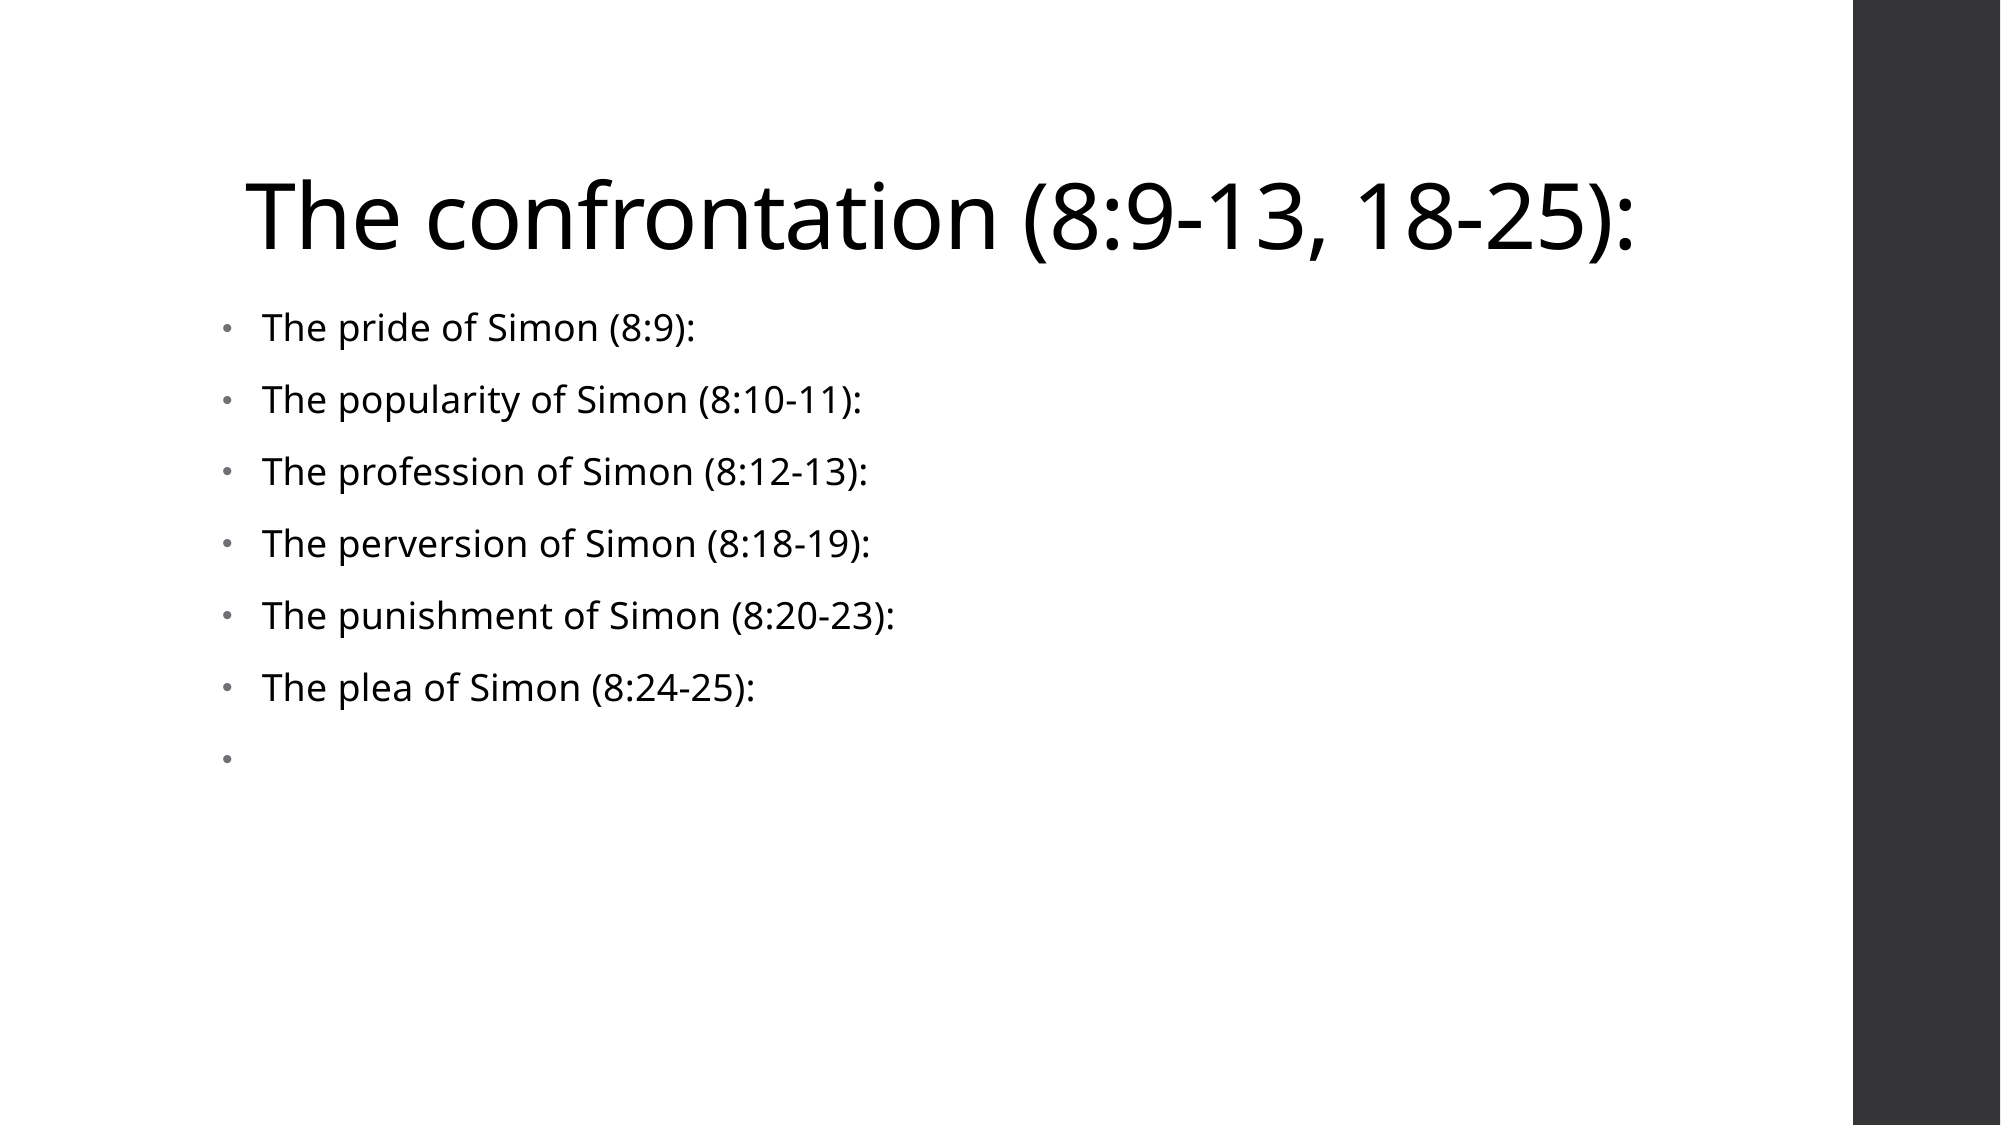

# The confrontation (8:9-13, 18-25):
 The pride of Simon (8:9):
 The popularity of Simon (8:10-11):
 The profession of Simon (8:12-13):
 The perversion of Simon (8:18-19):
 The punishment of Simon (8:20-23):
 The plea of Simon (8:24-25):